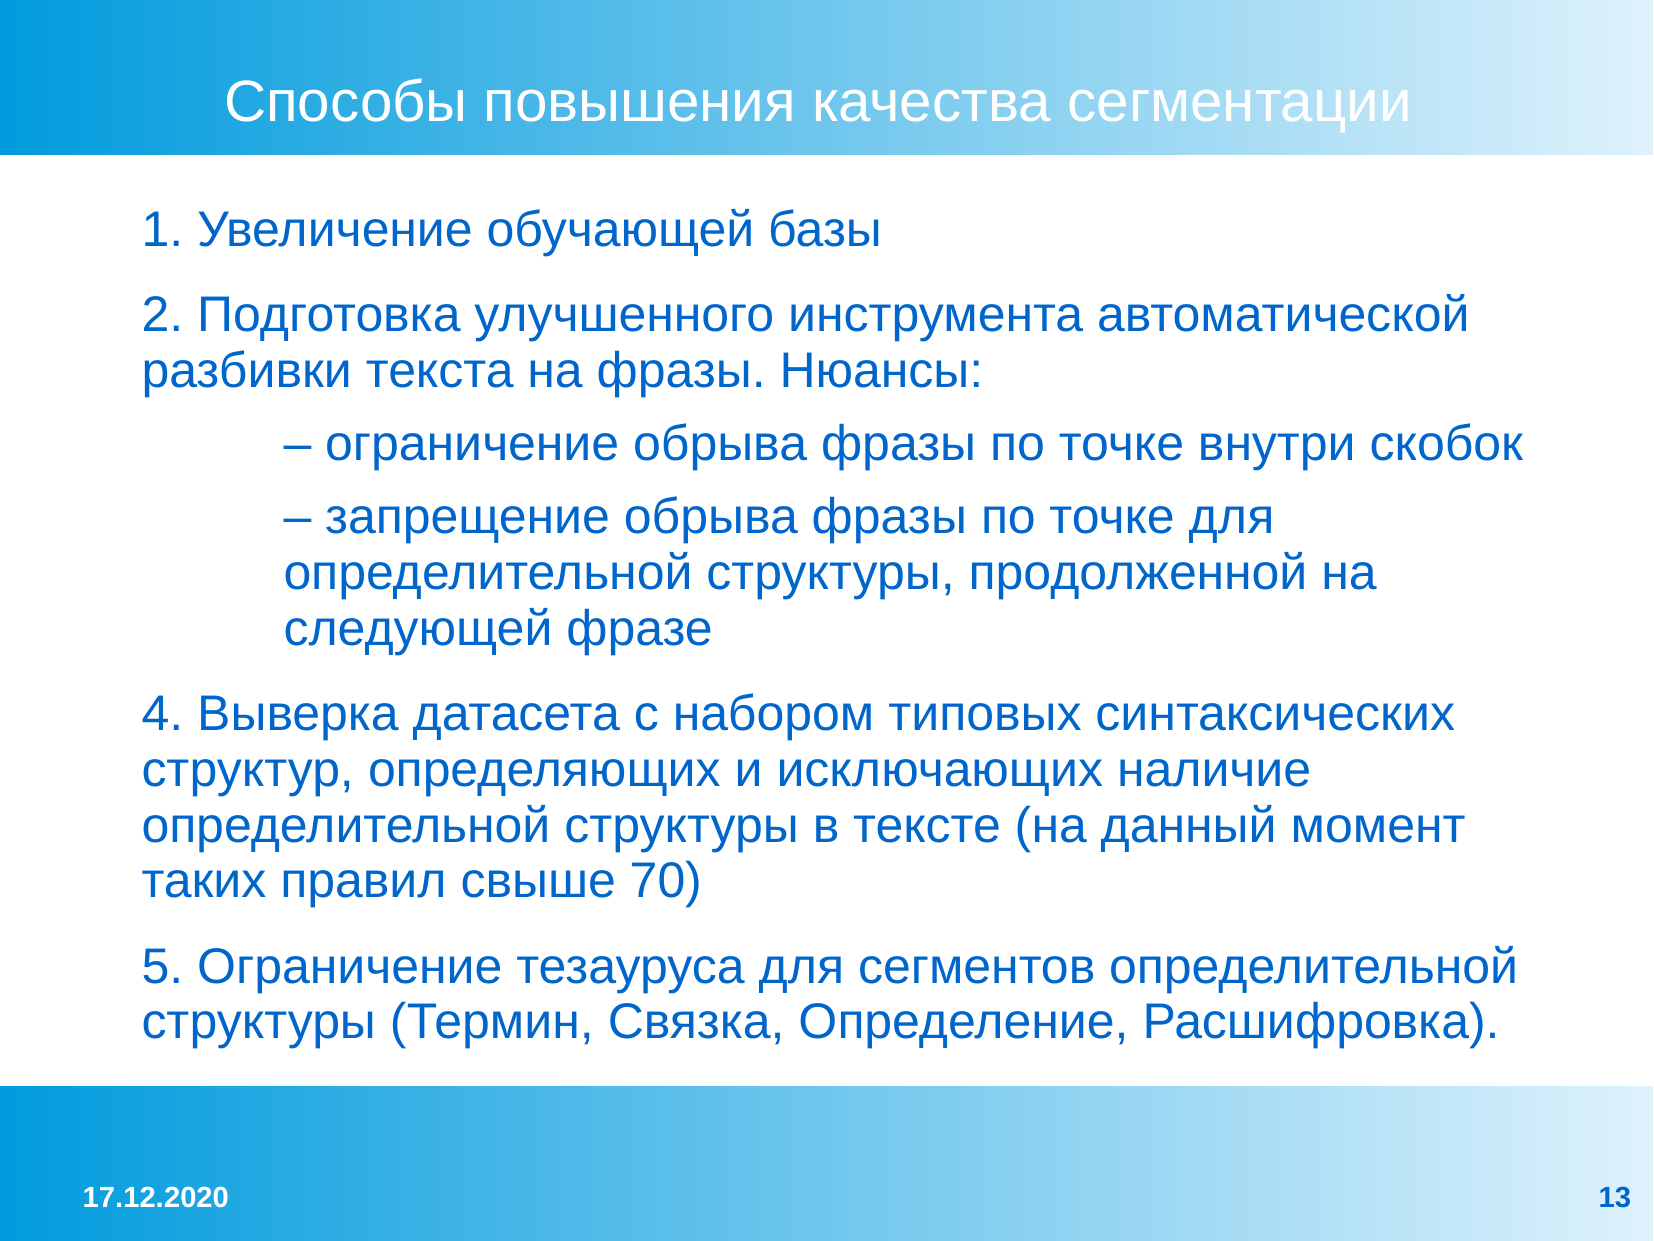

# Способы повышения качества сегментации
1. Увеличение обучающей базы
2. Подготовка улучшенного инструмента автоматической разбивки текста на фразы. Нюансы:
– ограничение обрыва фразы по точке внутри скобок
– запрещение обрыва фразы по точке для определительной структуры, продолженной на следующей фразе
4. Выверка датасета с набором типовых синтаксических структур, определяющих и исключающих наличие определительной структуры в тексте (на данный момент таких правил свыше 70)
5. Ограничение тезауруса для сегментов определительной структуры (Термин, Связка, Определение, Расшифровка).
17.12.2020 13